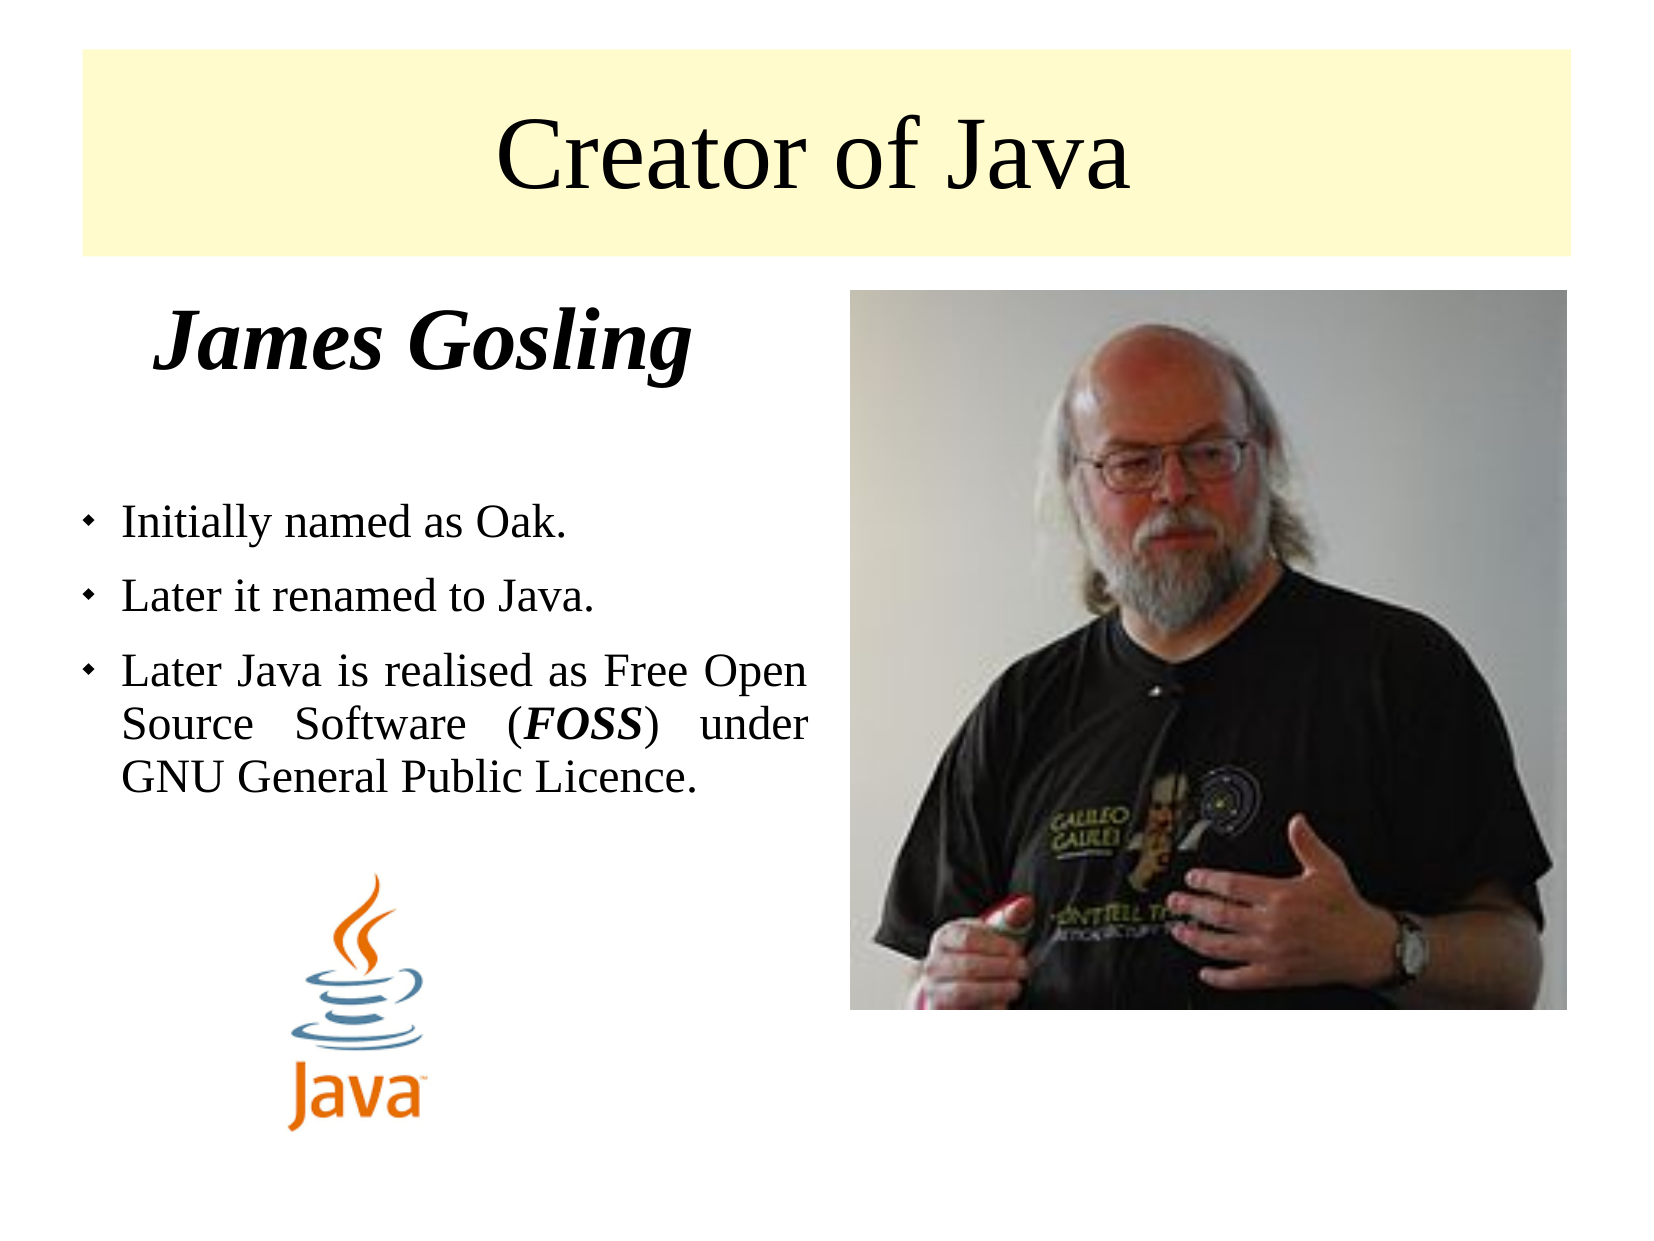

# Creator of Java
James Gosling
Initially named as Oak.
Later it renamed to Java.
Later Java is realised as Free Open Source Software (FOSS) under GNU General Public Licence.